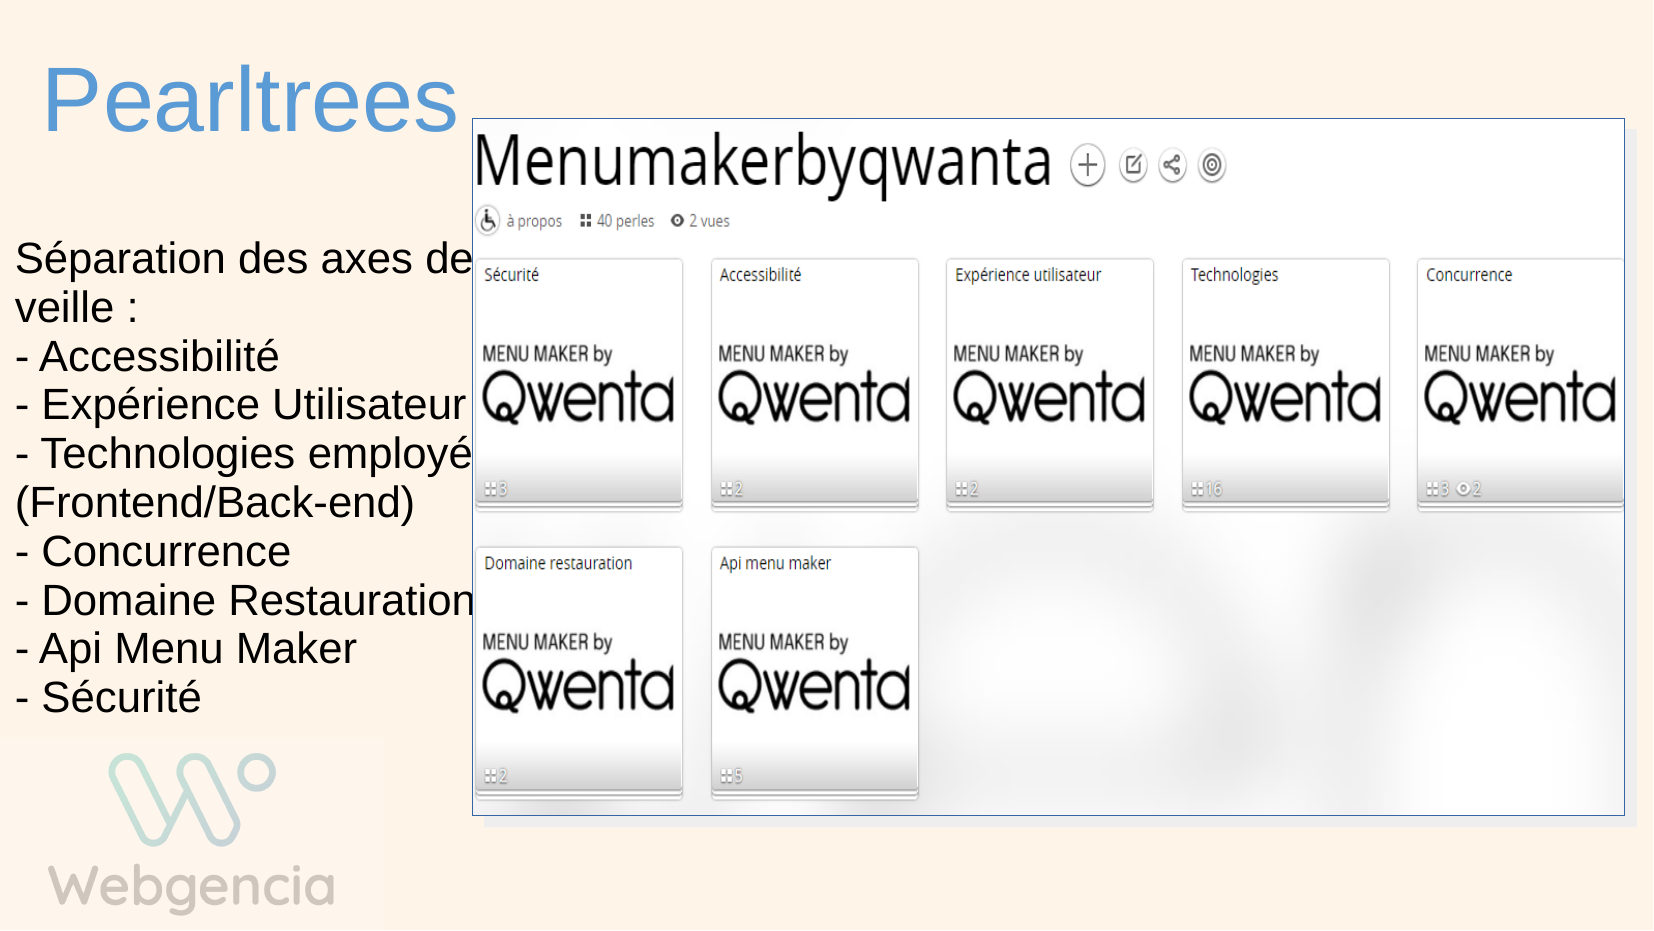

# Pearltrees
Séparation des axes de veille :
- Accessibilité
- Expérience Utilisateur
- Technologies employé
(Frontend/Back-end)
- Concurrence
- Domaine Restauration
- Api Menu Maker
- Sécurité